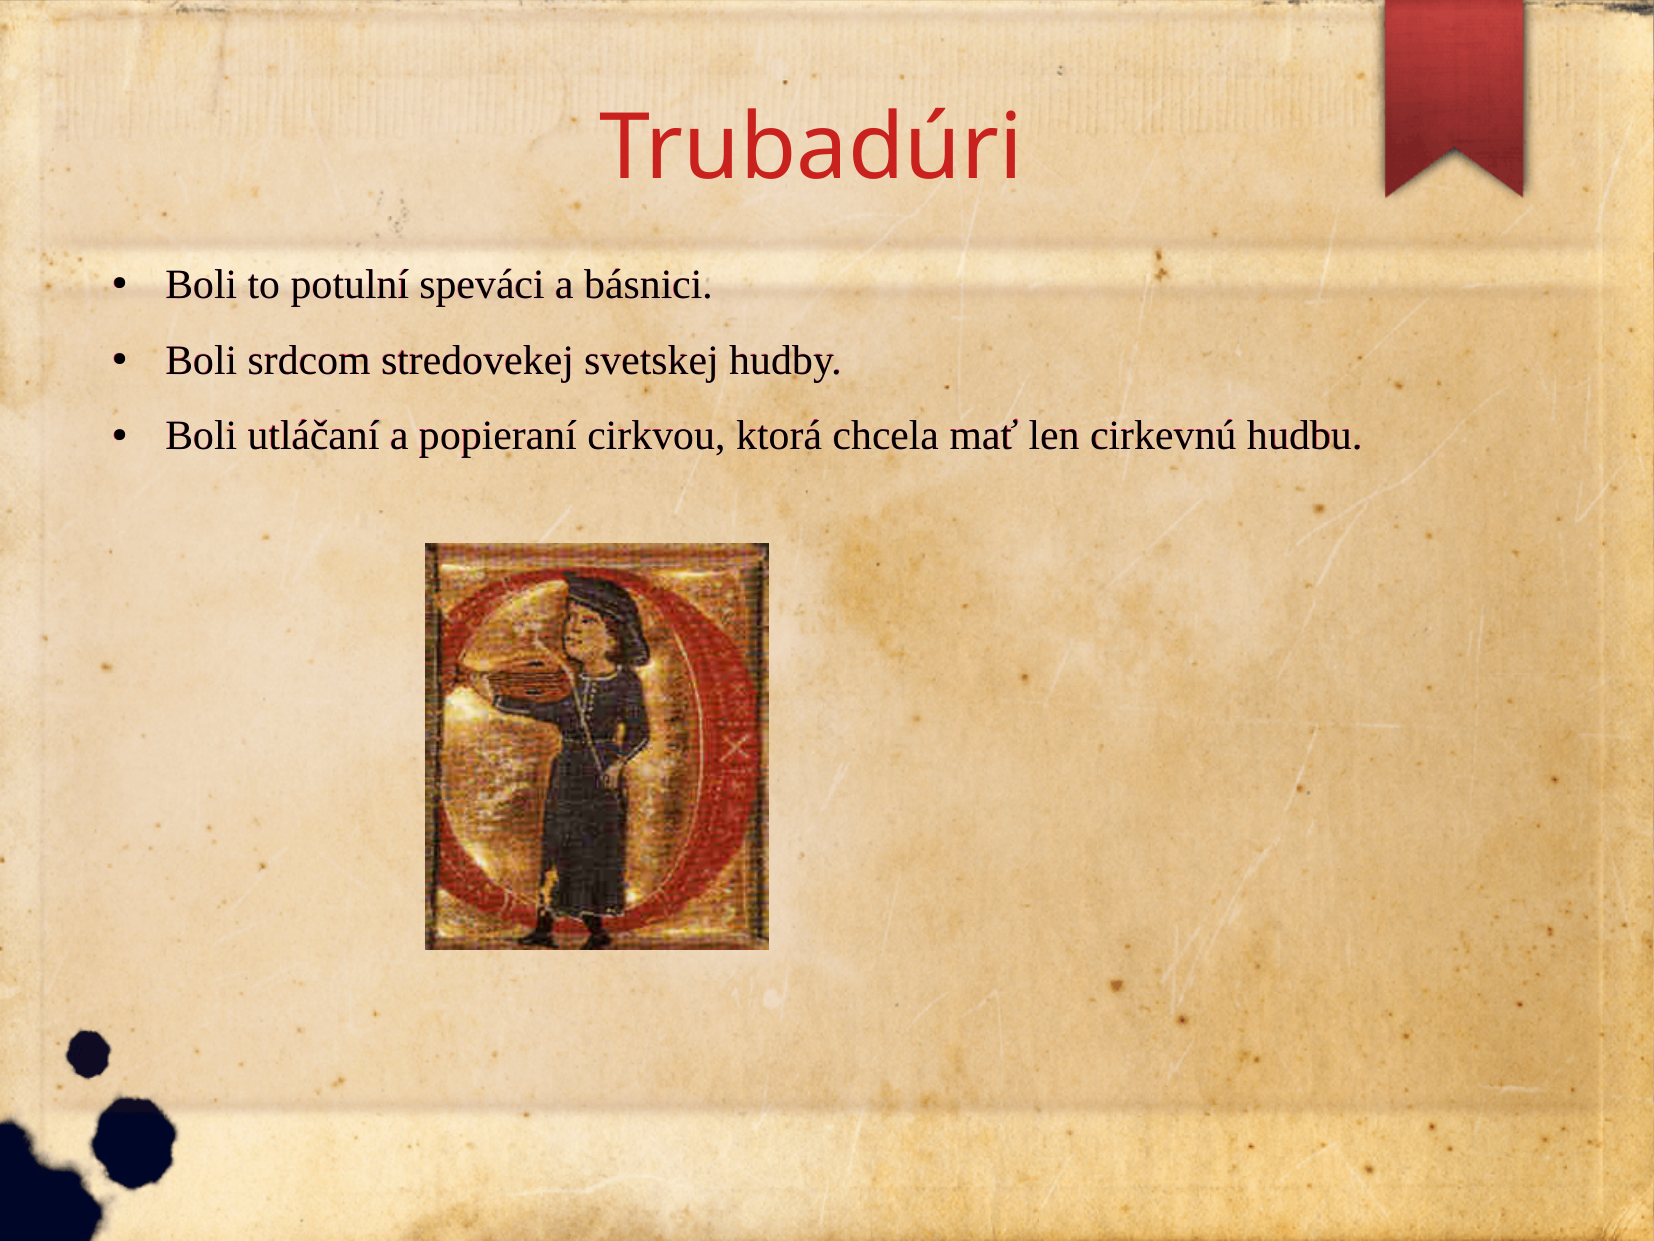

# Trubadúri
Boli to potulní speváci a básnici.
Boli srdcom stredovekej svetskej hudby.
Boli utláčaní a popieraní cirkvou, ktorá chcela mať len cirkevnú hudbu.